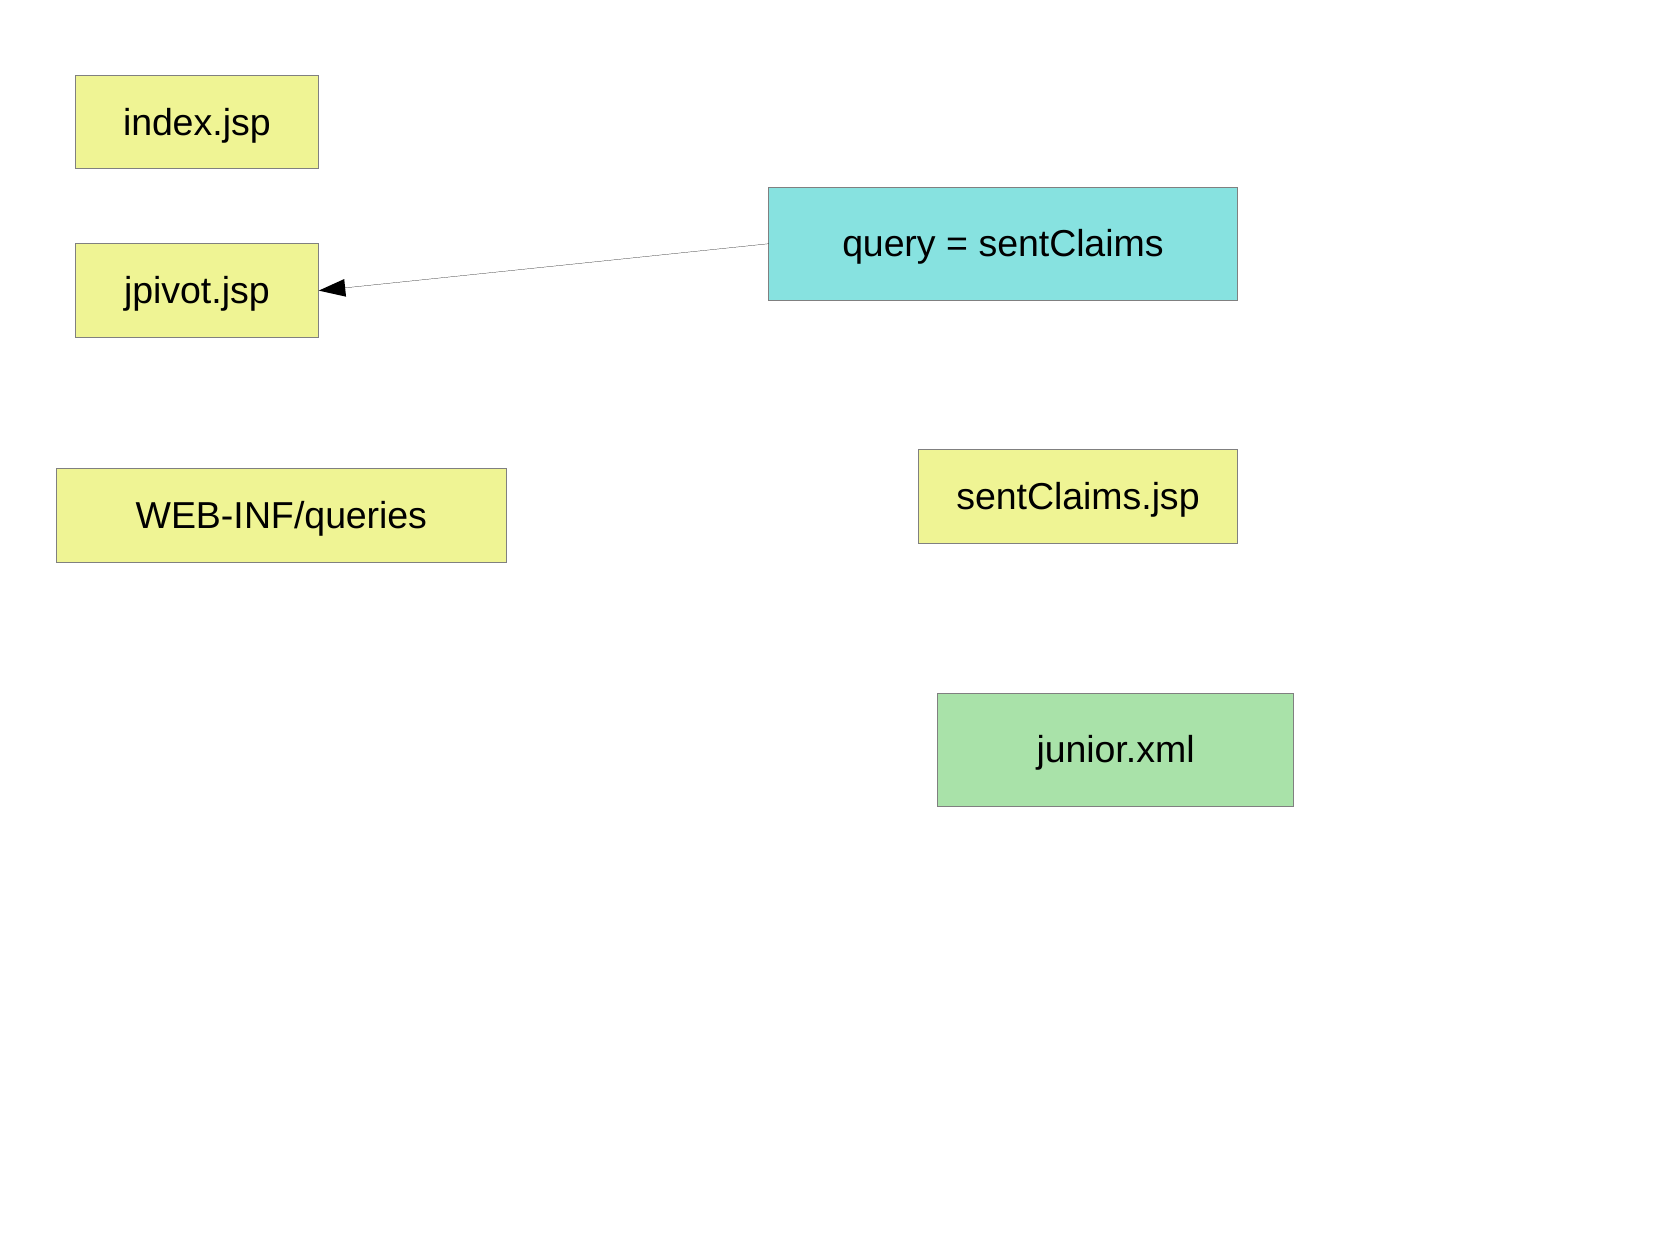

index.jsp
query = sentClaims
jpivot.jsp
sentClaims.jsp
WEB-INF/queries
junior.xml